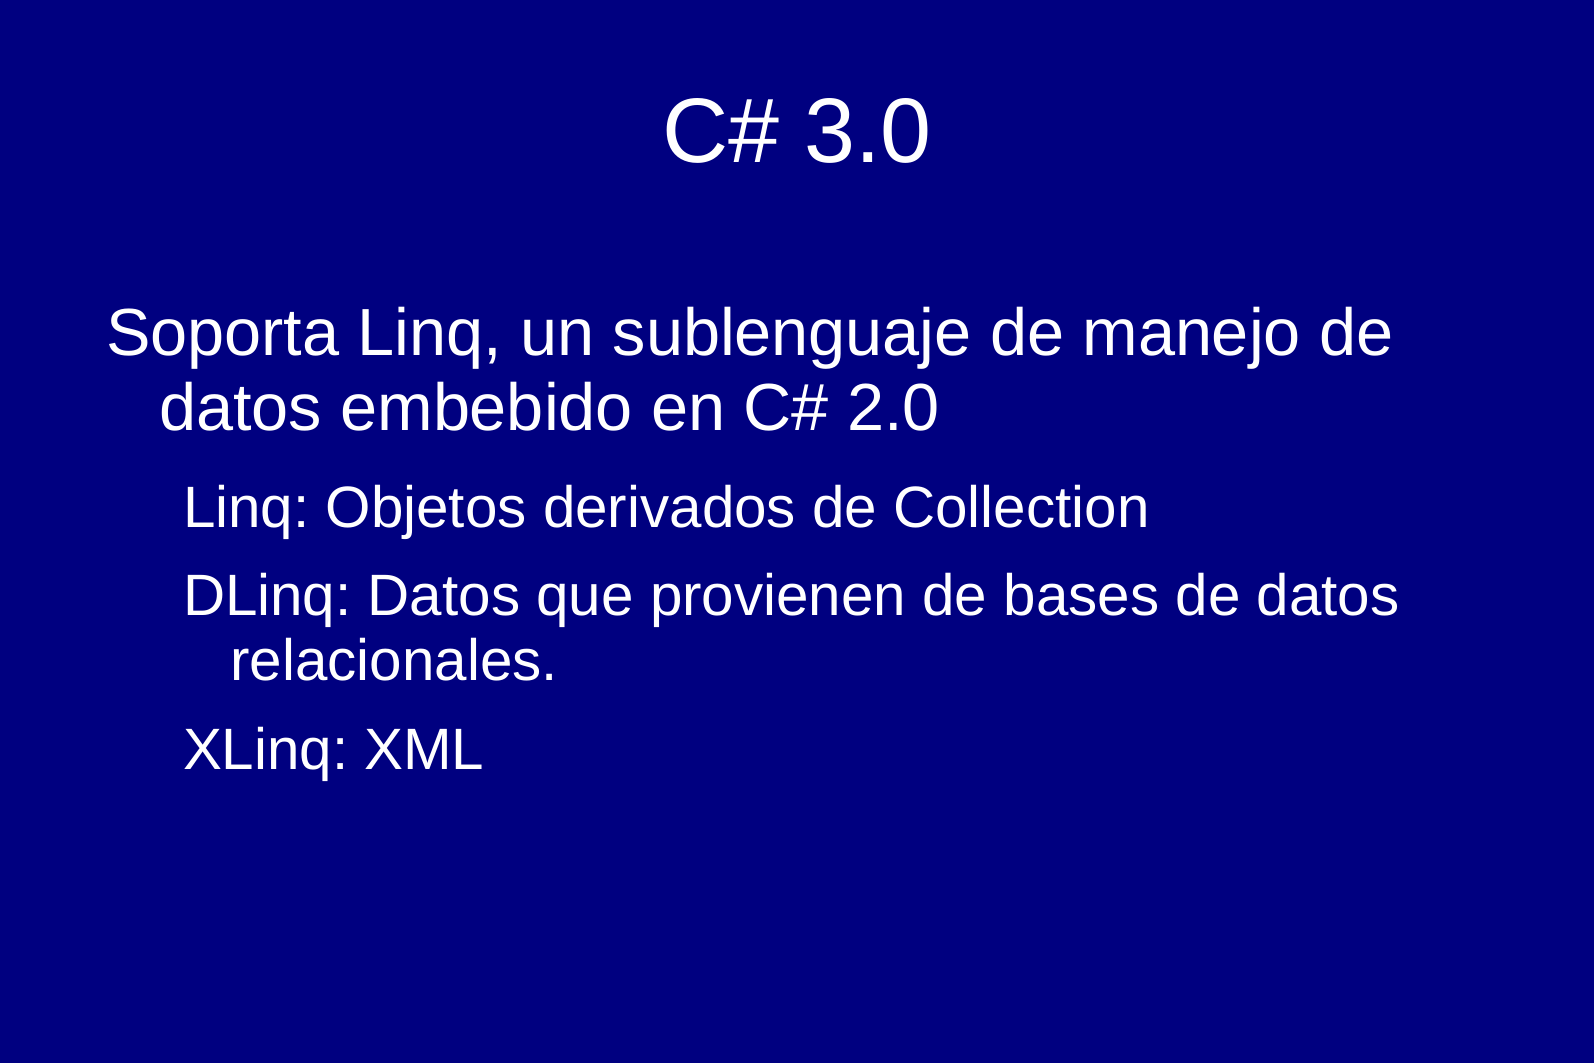

# C# 3.0
Soporta Linq, un sublenguaje de manejo de datos embebido en C# 2.0
Linq: Objetos derivados de Collection
DLinq: Datos que provienen de bases de datos relacionales.
XLinq: XML